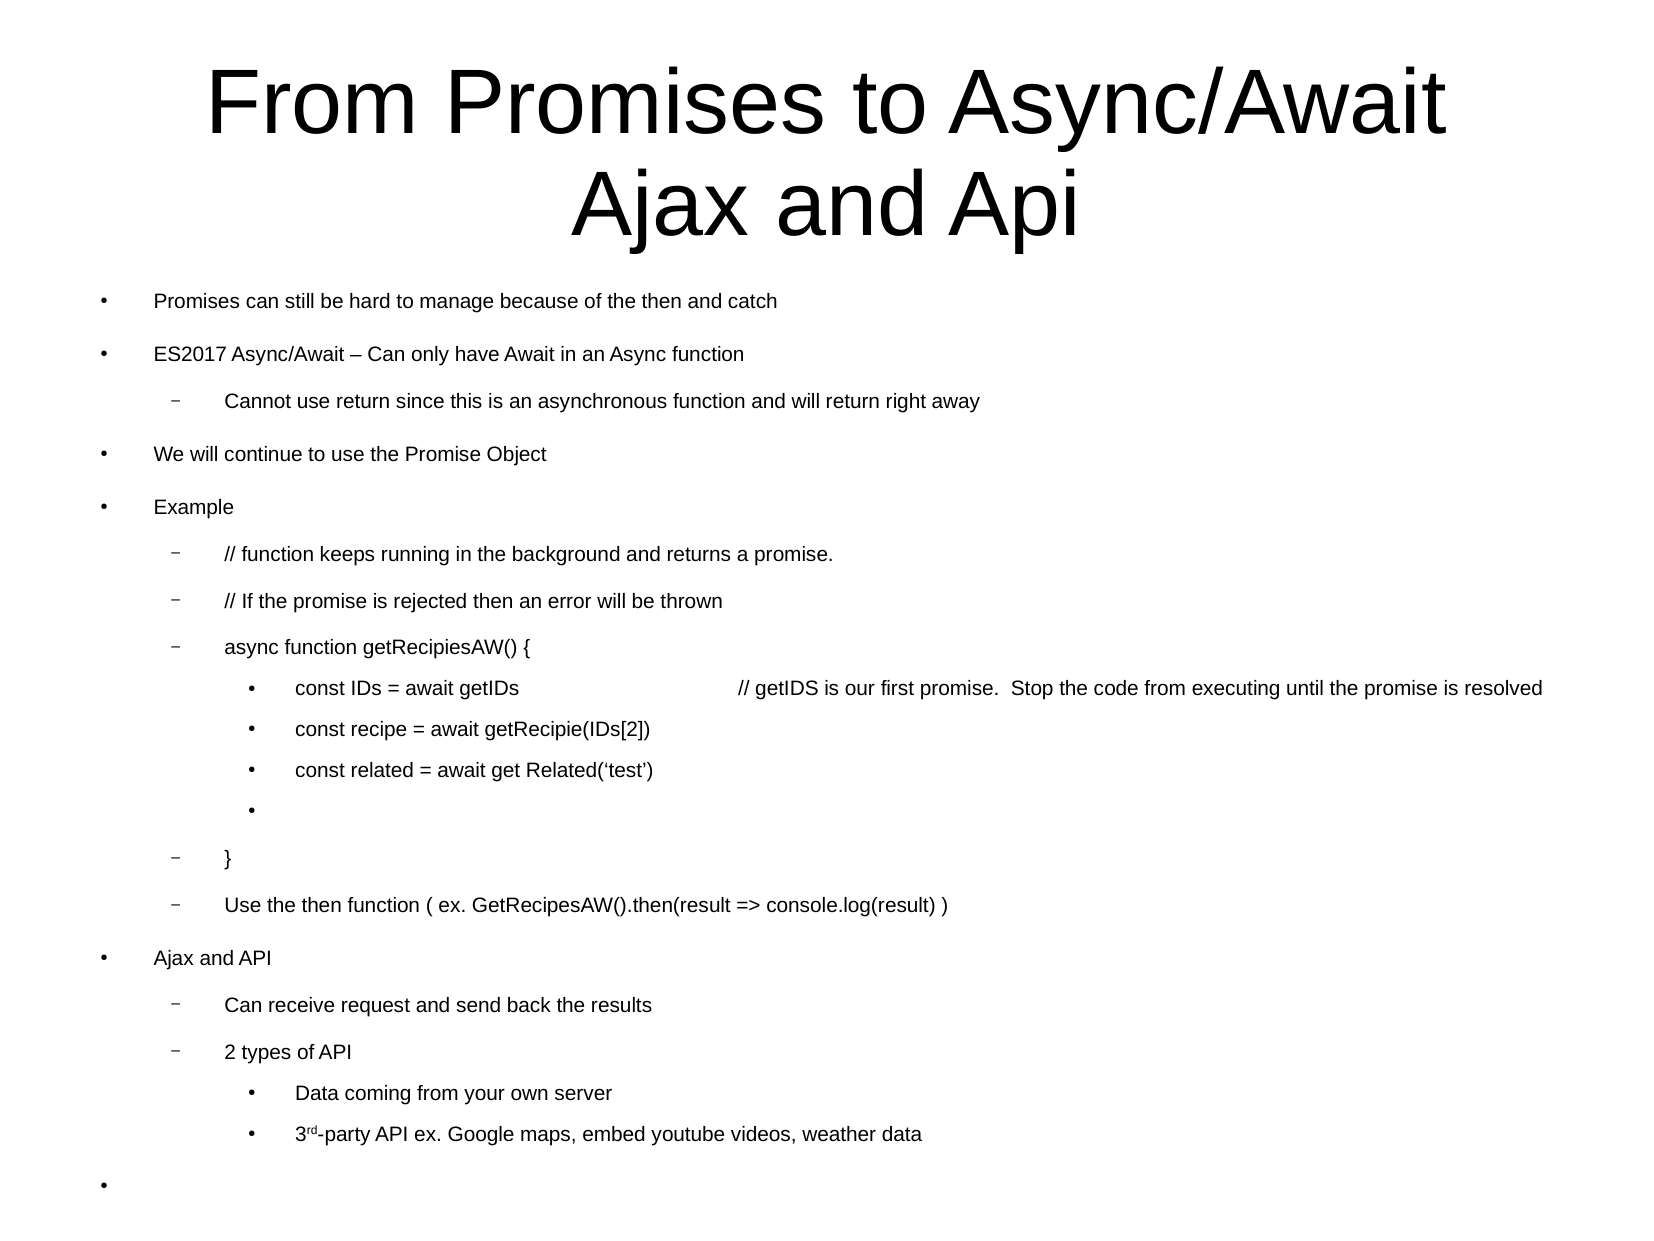

# From Promises to Async/Await Ajax and Api
Promises can still be hard to manage because of the then and catch
ES2017 Async/Await – Can only have Await in an Async function
Cannot use return since this is an asynchronous function and will return right away
We will continue to use the Promise Object
Example
// function keeps running in the background and returns a promise.
// If the promise is rejected then an error will be thrown
async function getRecipiesAW() {
const IDs = await getIDs			// getIDS is our first promise. Stop the code from executing until the promise is resolved
const recipe = await getRecipie(IDs[2])
const related = await get Related(‘test’)
}
Use the then function ( ex. GetRecipesAW().then(result => console.log(result) )
Ajax and API
Can receive request and send back the results
2 types of API
Data coming from your own server
3rd-party API ex. Google maps, embed youtube videos, weather data